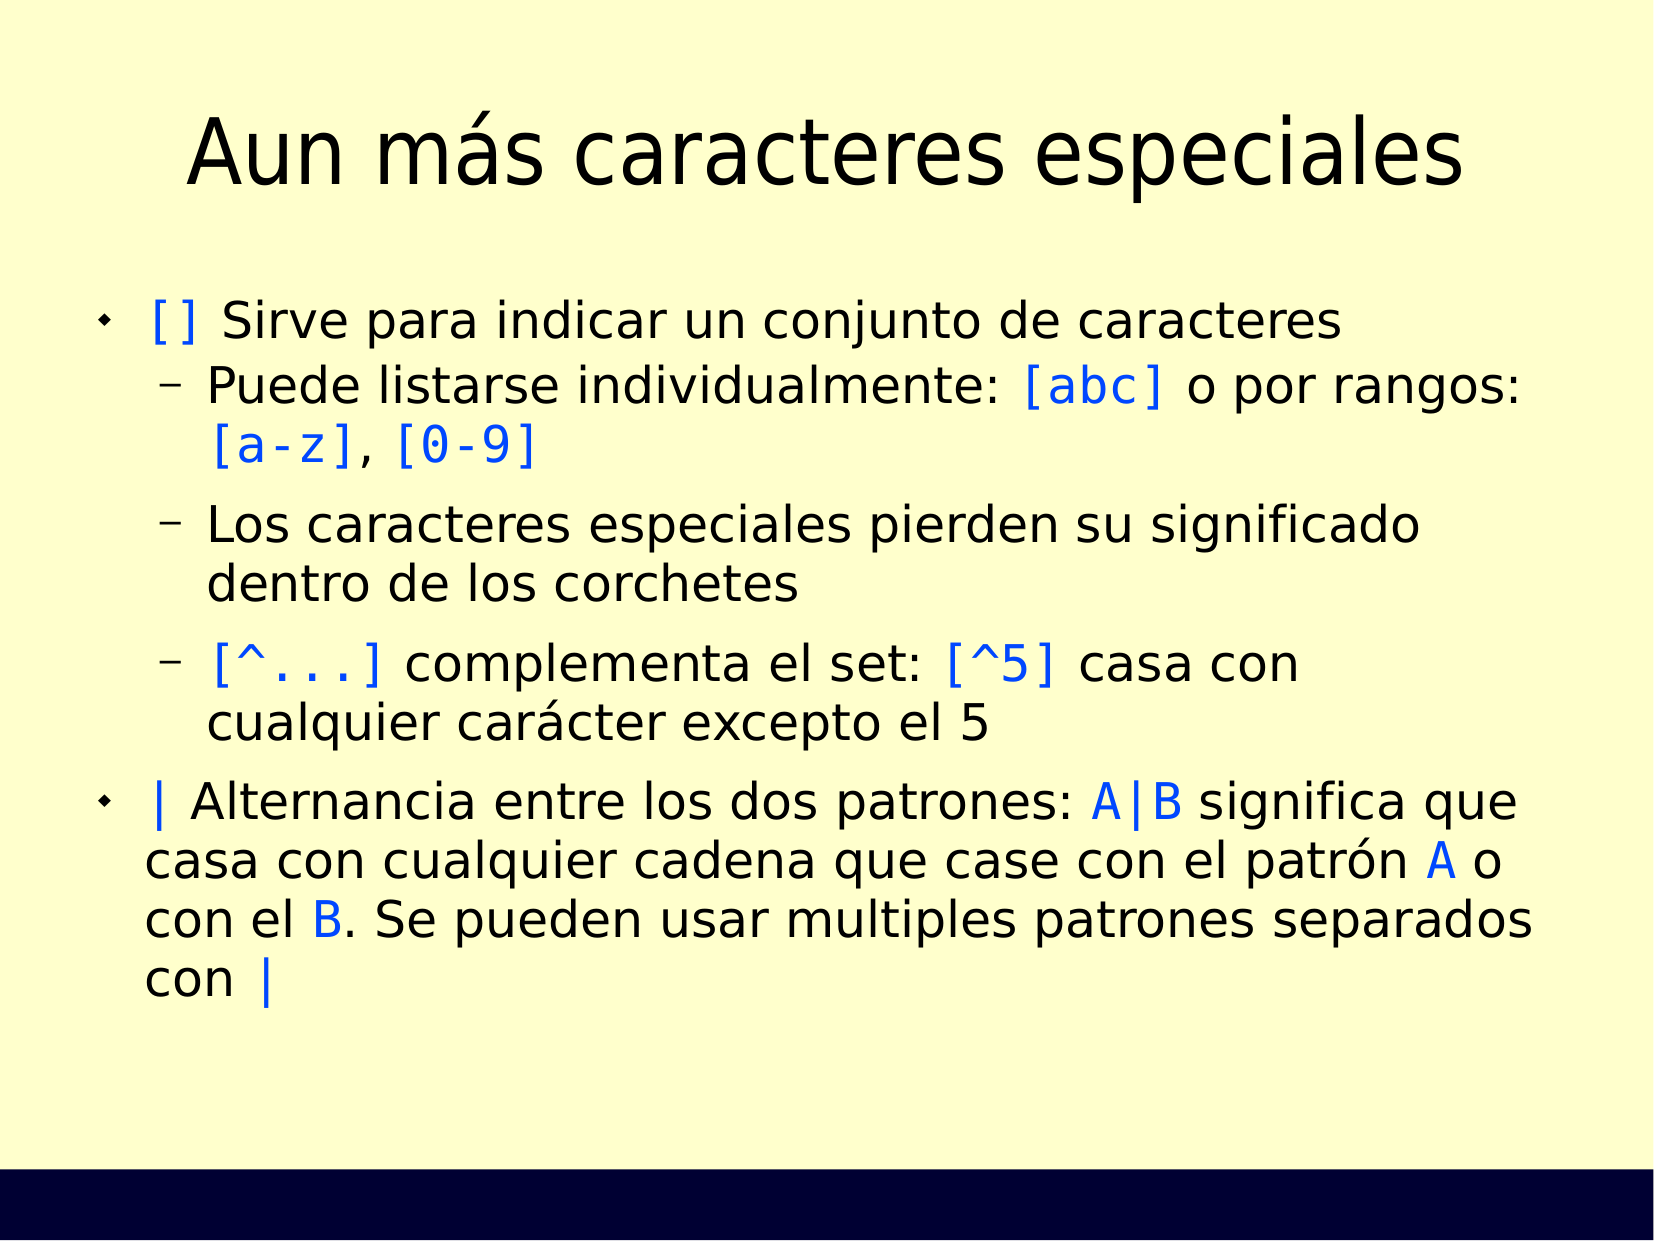

# Aun más caracteres especiales
[] Sirve para indicar un conjunto de caracteres
Puede listarse individualmente: [abc] o por rangos: [a-z], [0-9]
Los caracteres especiales pierden su significado dentro de los corchetes
[^...] complementa el set: [^5] casa con cualquier carácter excepto el 5
| Alternancia entre los dos patrones: A|B significa que casa con cualquier cadena que case con el patrón A o con el B. Se pueden usar multiples patrones separados con |